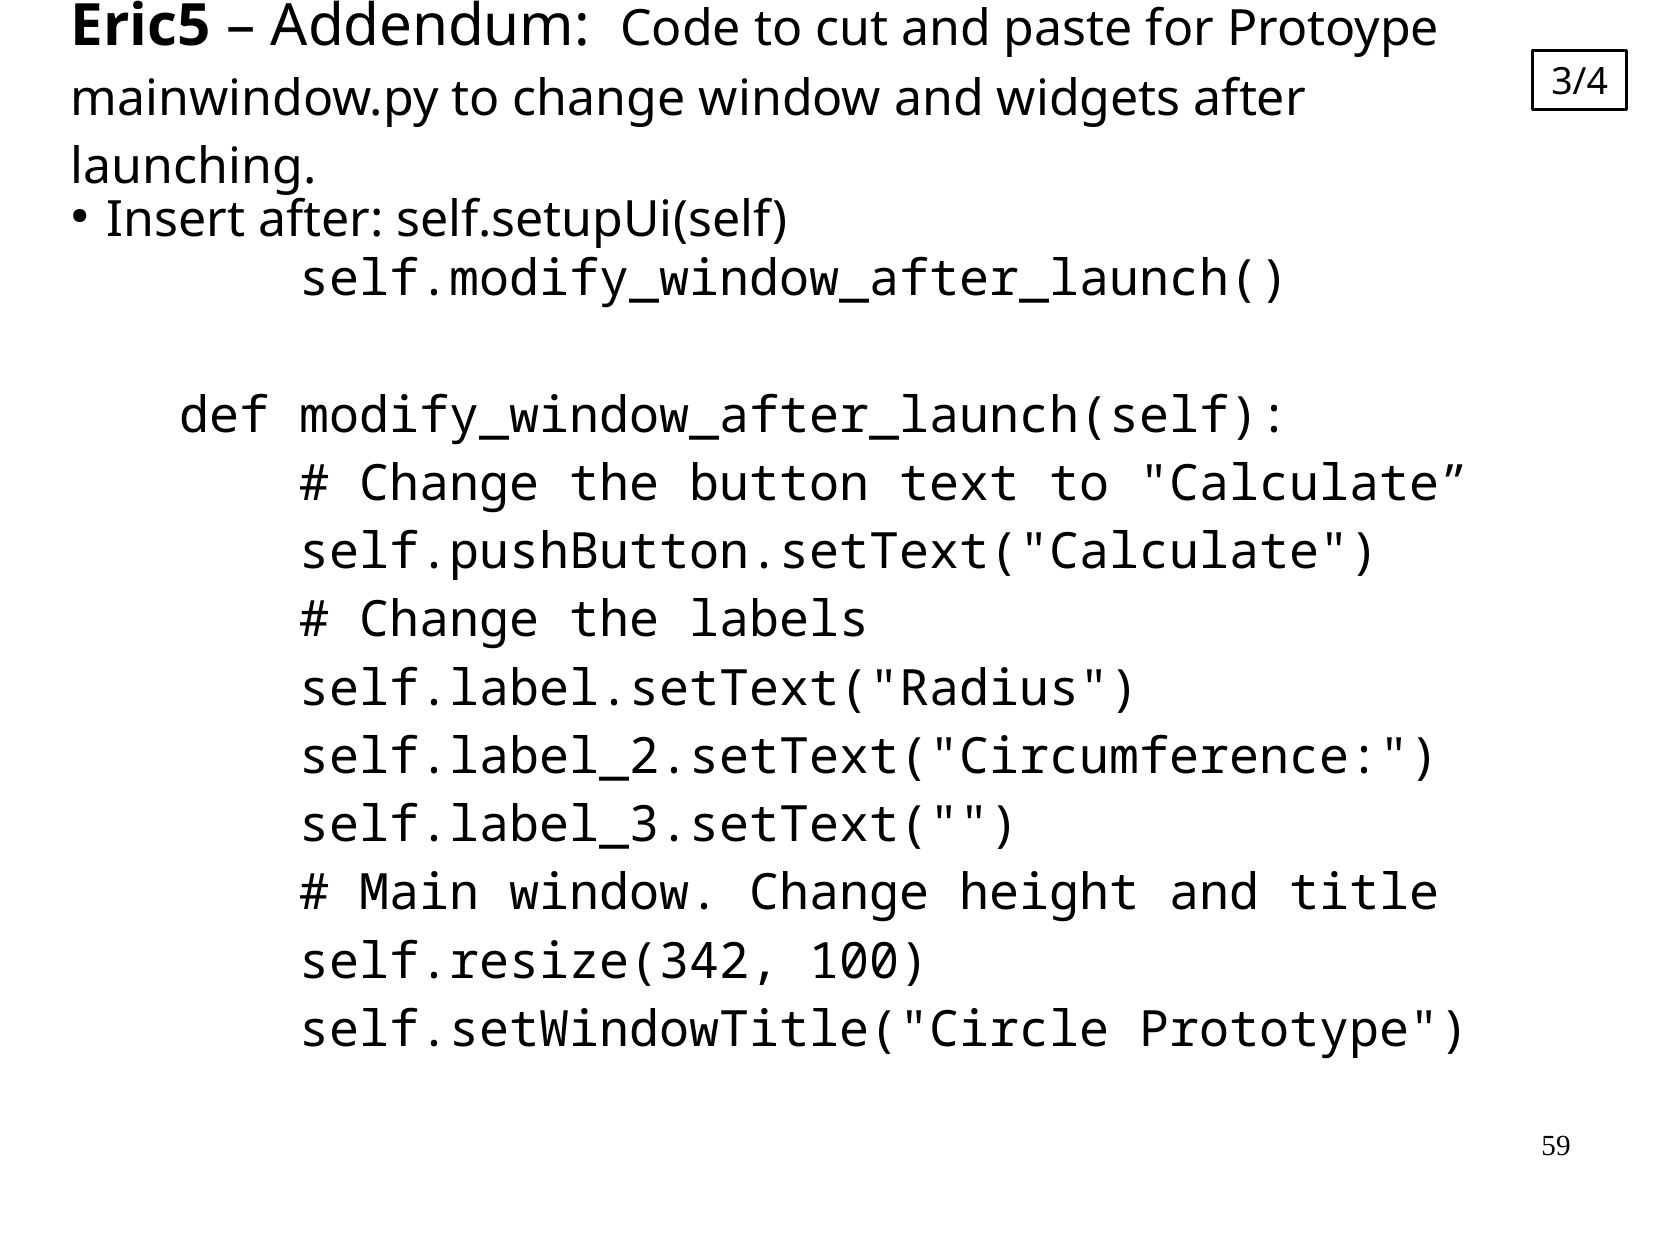

# Eric5 – Addendum: Code to cut and paste for Protoype mainwindow.py to change window and widgets after launching.
3/4
Insert after: self.setupUi(self)
 self.modify_window_after_launch()
 def modify_window_after_launch(self):
 # Change the button text to "Calculate”
 self.pushButton.setText("Calculate")
 # Change the labels
 self.label.setText("Radius")
 self.label_2.setText("Circumference:")
 self.label_3.setText("")
 # Main window. Change height and title
 self.resize(342, 100)
 self.setWindowTitle("Circle Prototype")
59